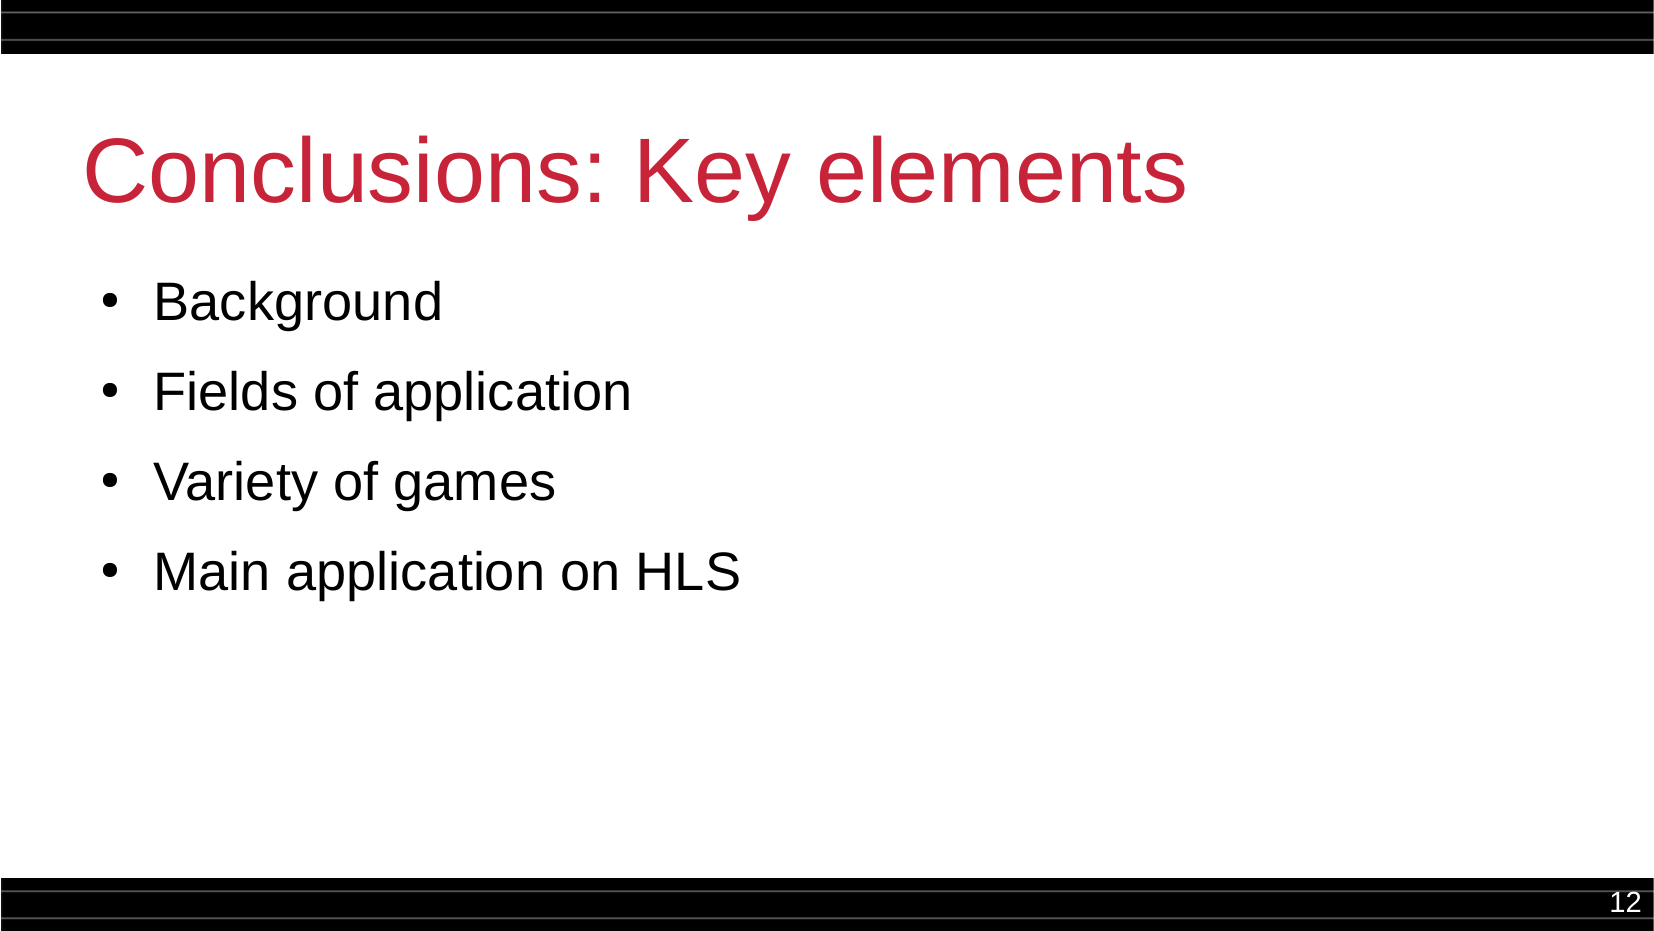

# Conclusions: Key elements
Background
Fields of application
Variety of games
Main application on HLS